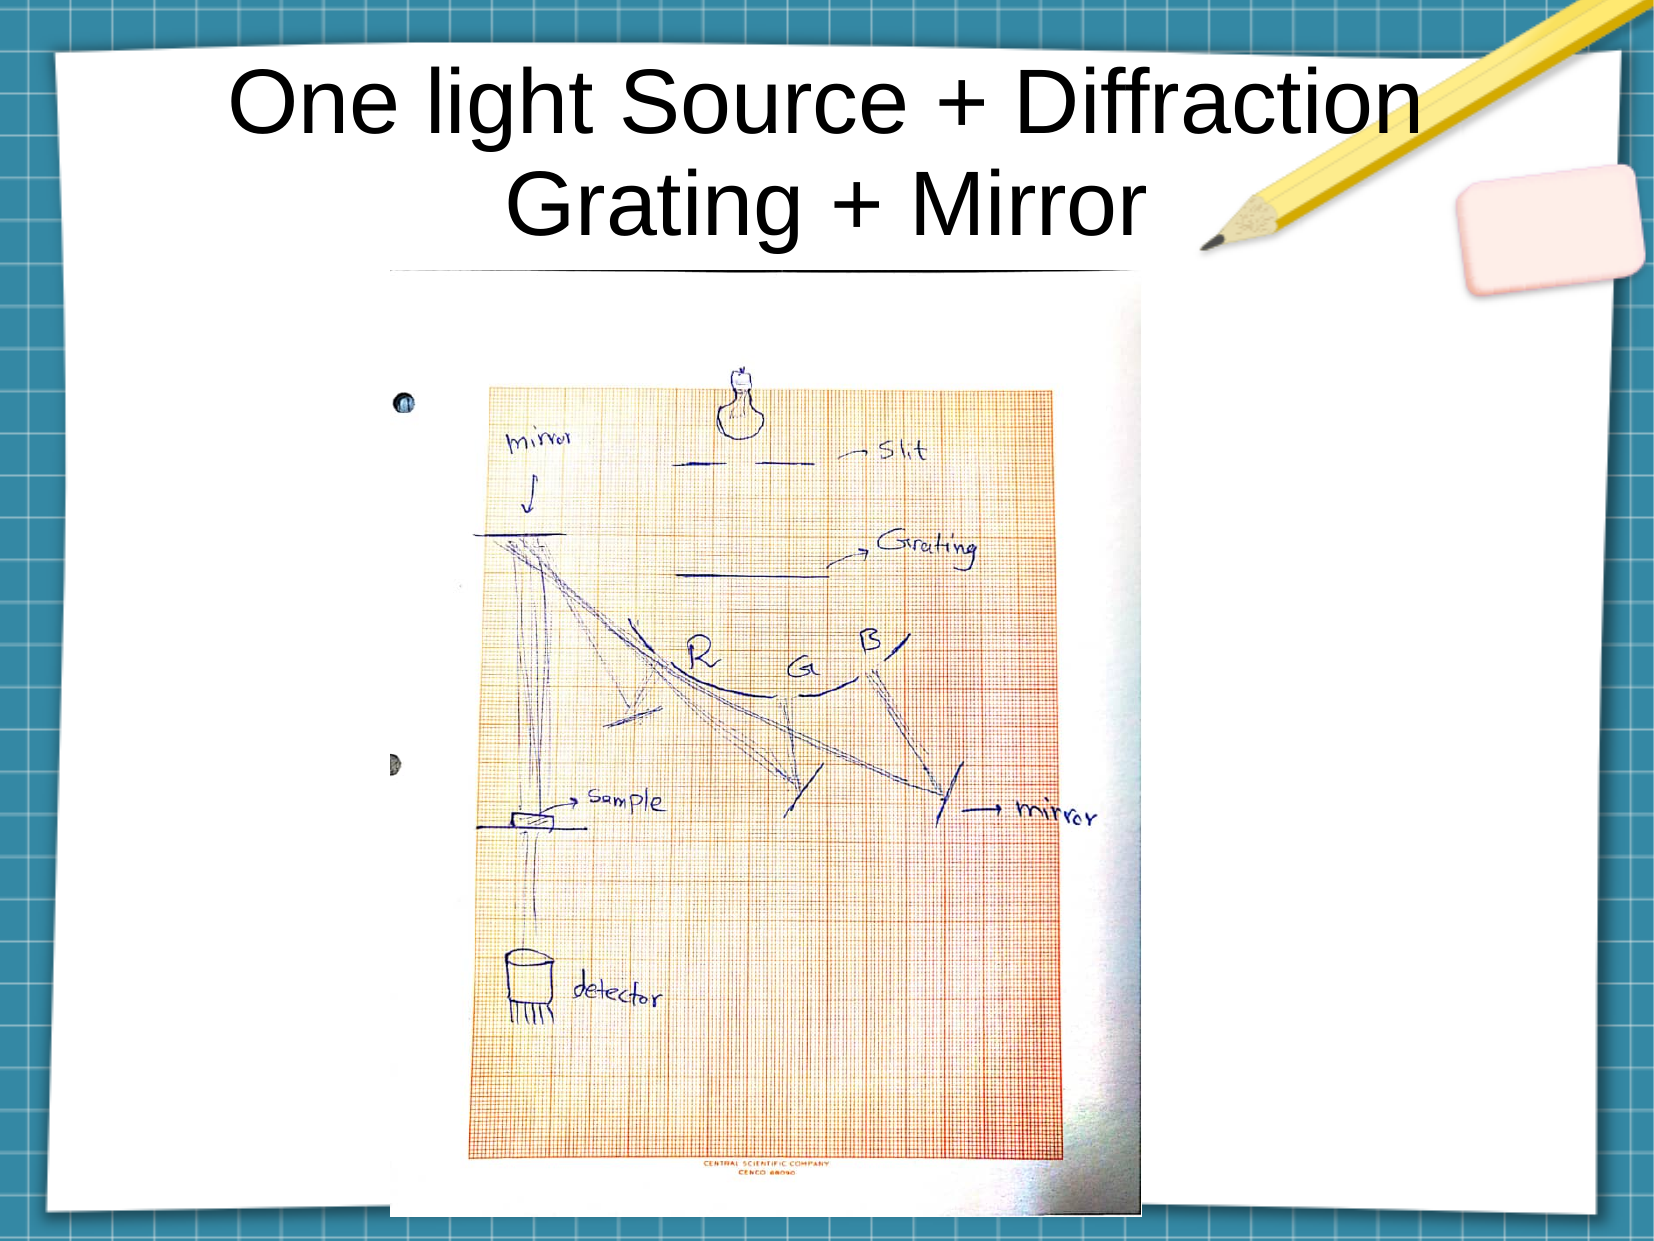

# One light Source + Diffraction Grating + Mirror